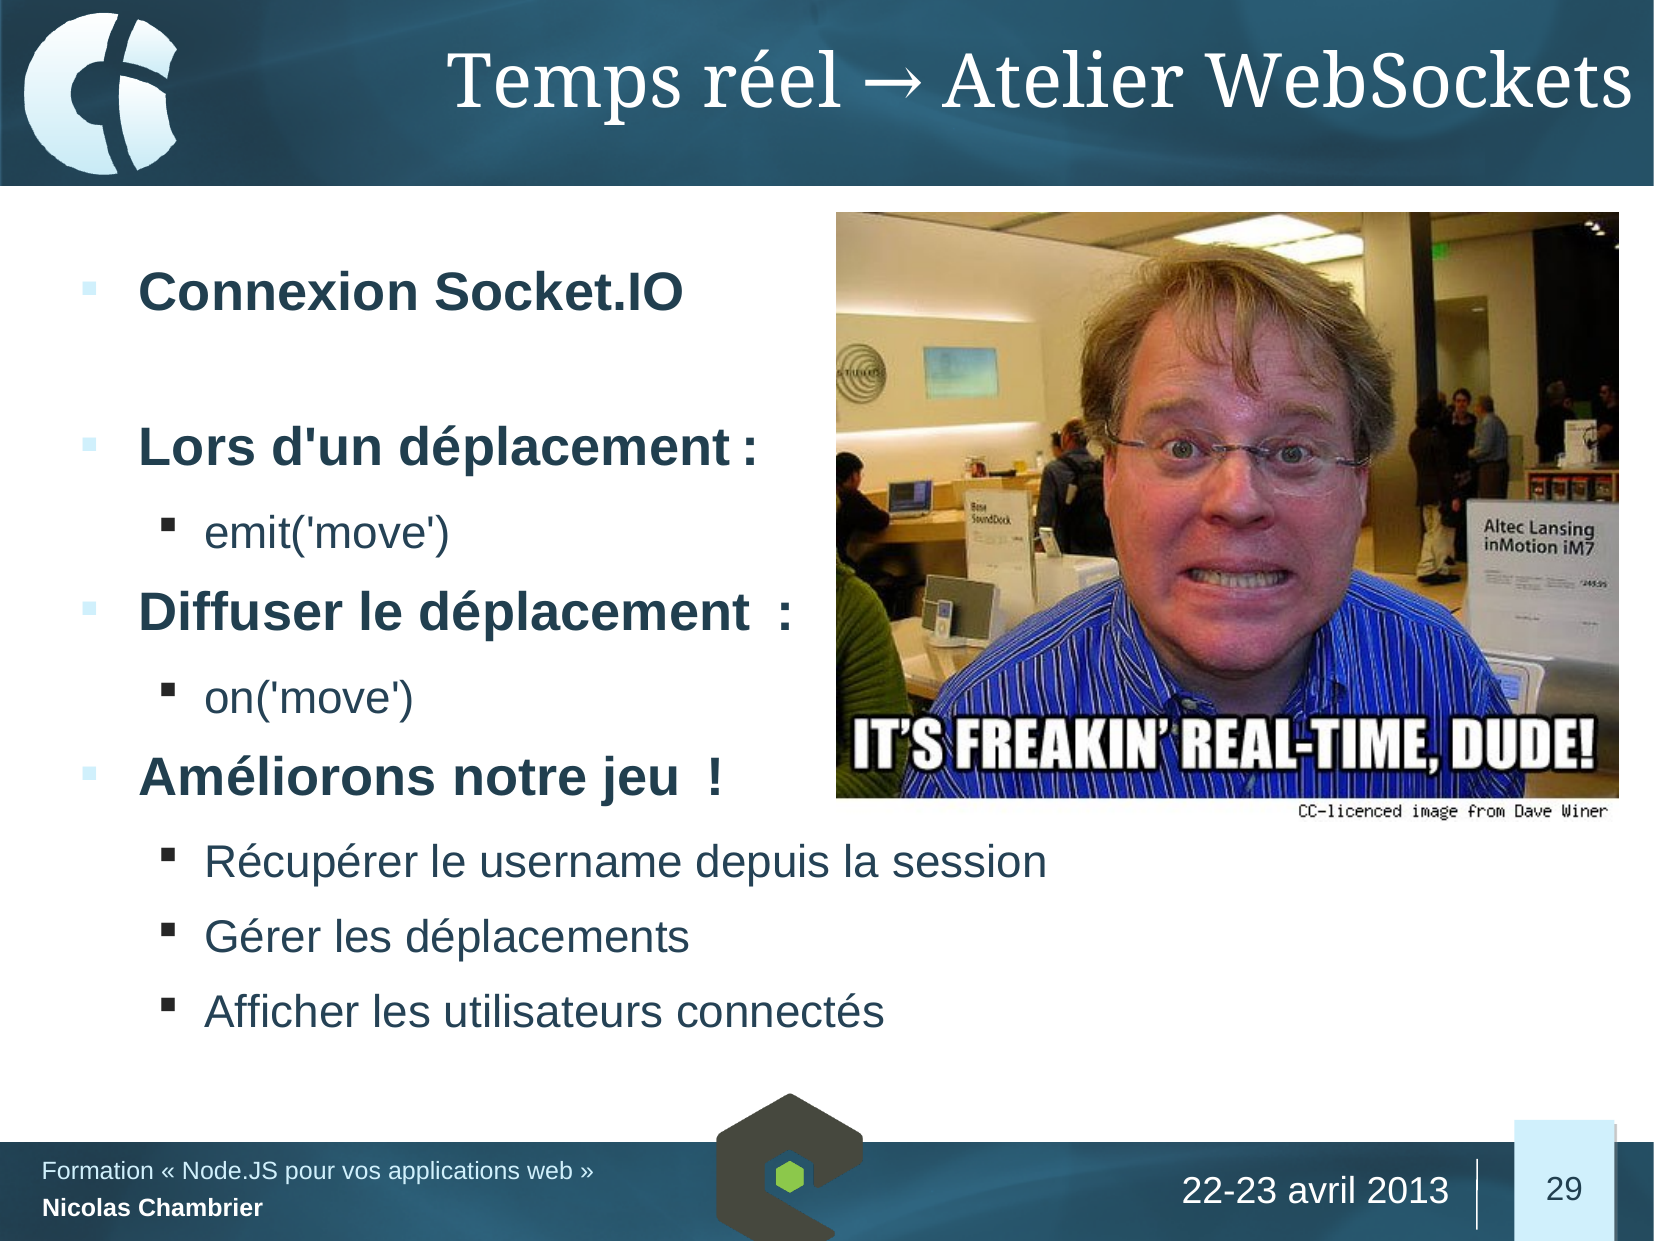

Temps réel → Atelier WebSockets
# Connexion Socket.IO
Lors d'un déplacement :
emit('move')
Diffuser le déplacement  :
on('move')
Améliorons notre jeu  !
Récupérer le username depuis la session
Gérer les déplacements
Afficher les utilisateurs connectés